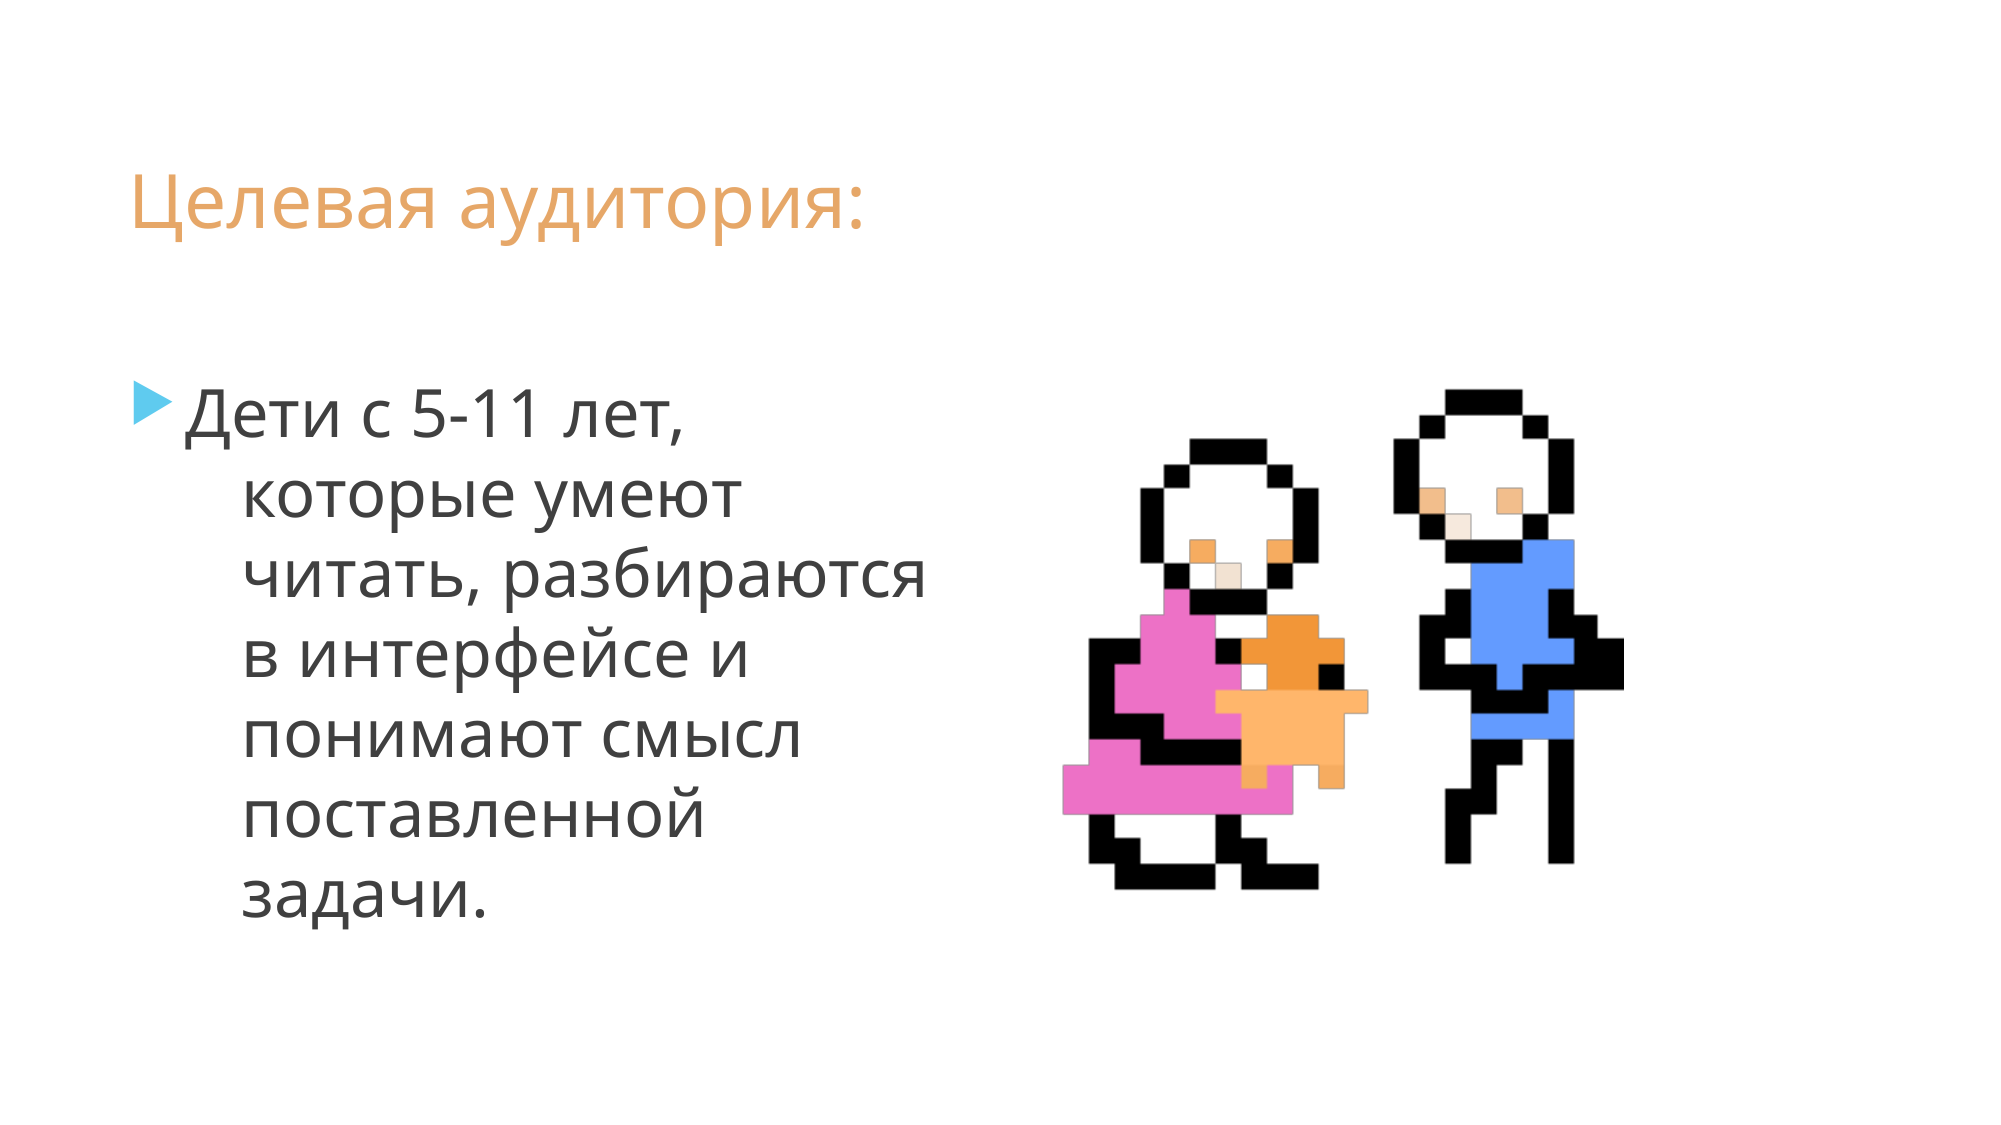

# Целевая аудитория:
Дети с 5-11 лет, которые умеют читать, разбираются в интерфейсе и понимают смысл поставленной задачи.